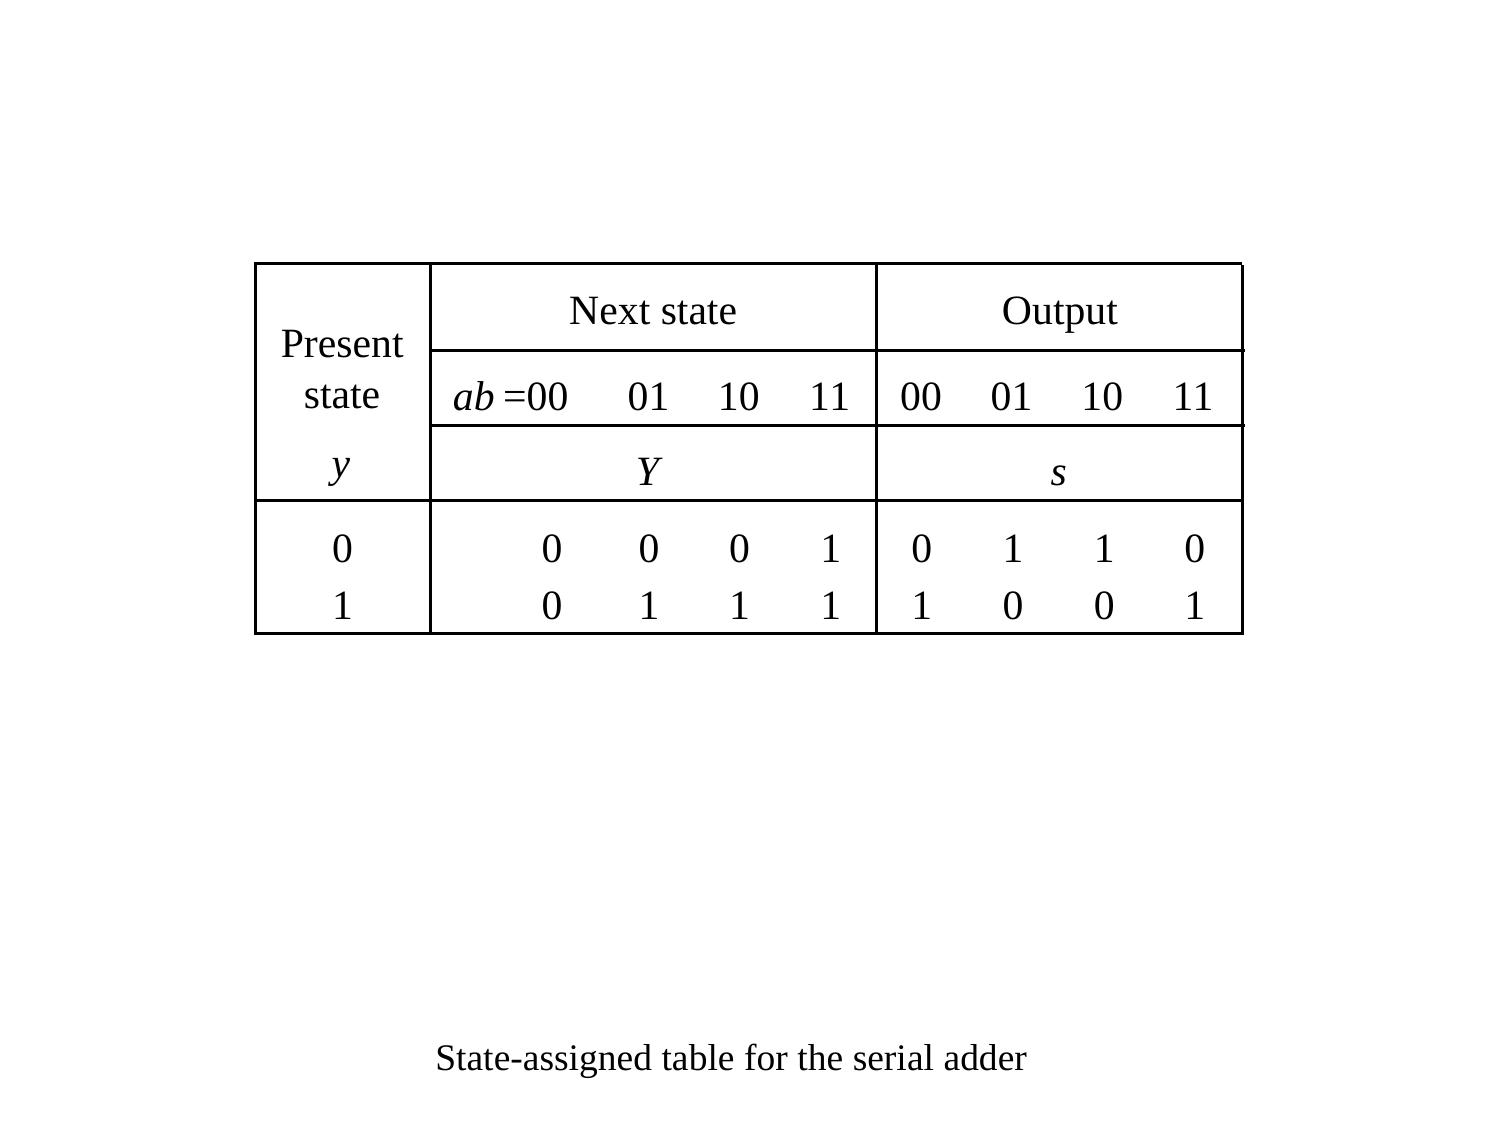

Next state
Output
Present
state
ab
=00
01
10
11
00
01
10
11
y
Y
s
0
0
0
0
1
0
1
1
0
1
0
1
1
1
1
0
0
1
State-assigned table for the serial adder